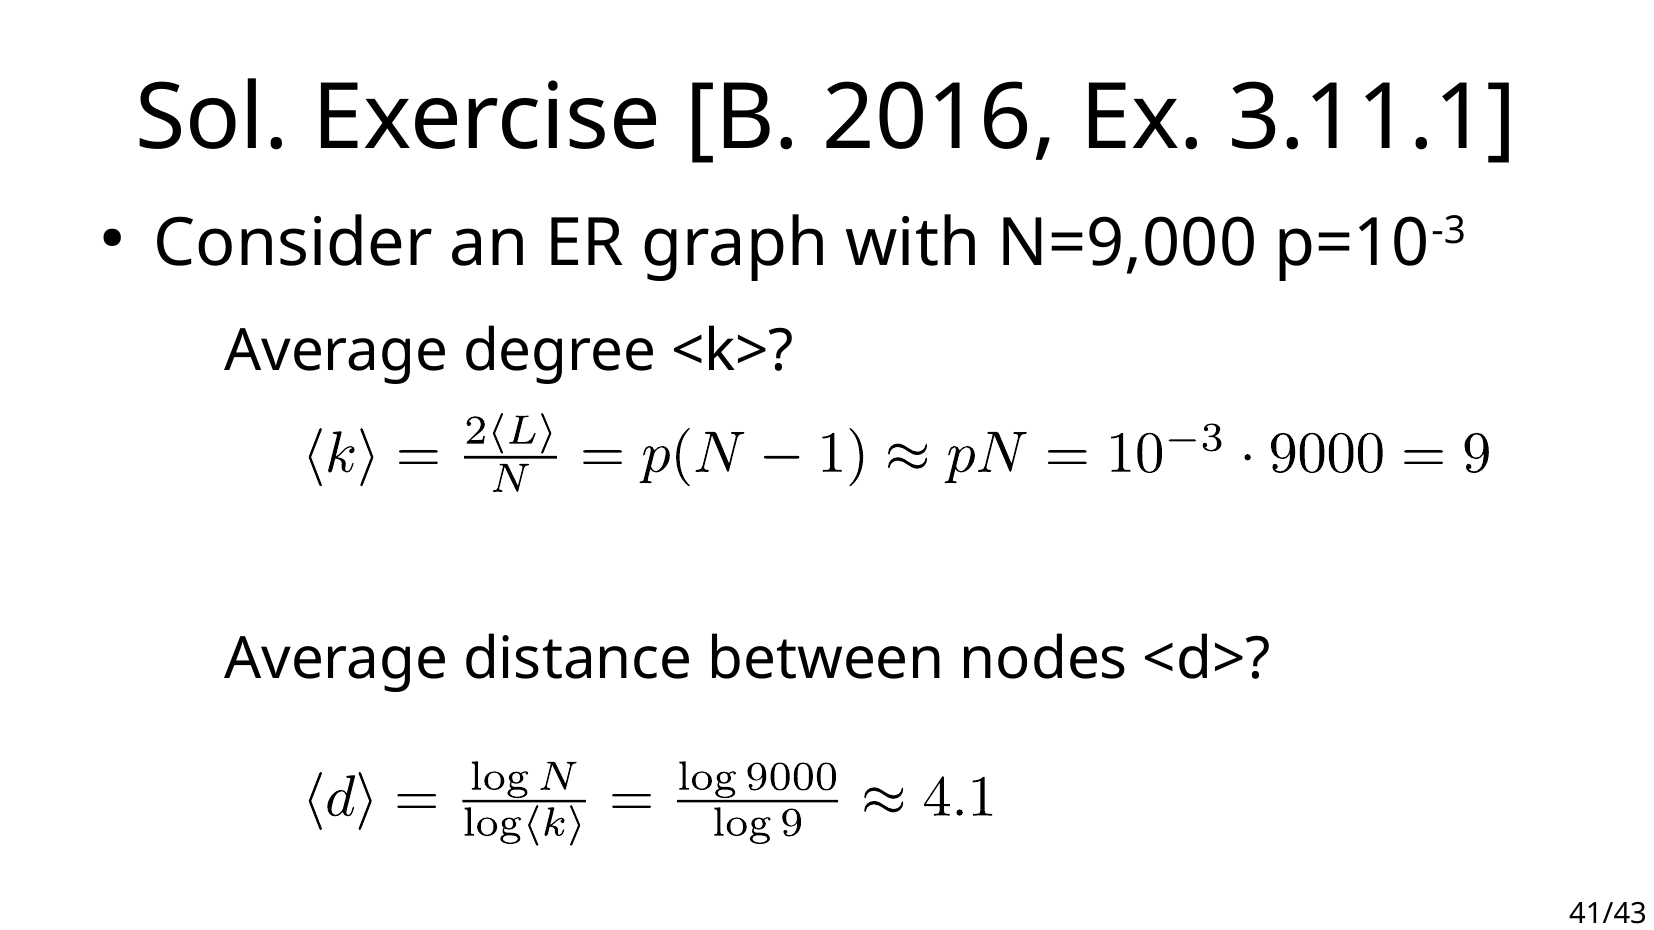

# Sol. Exercise [B. 2016, Ex. 3.11.1]
Consider an ER graph with N=9,000 p=10-3
Average degree <k>?
Average distance between nodes <d>?
41